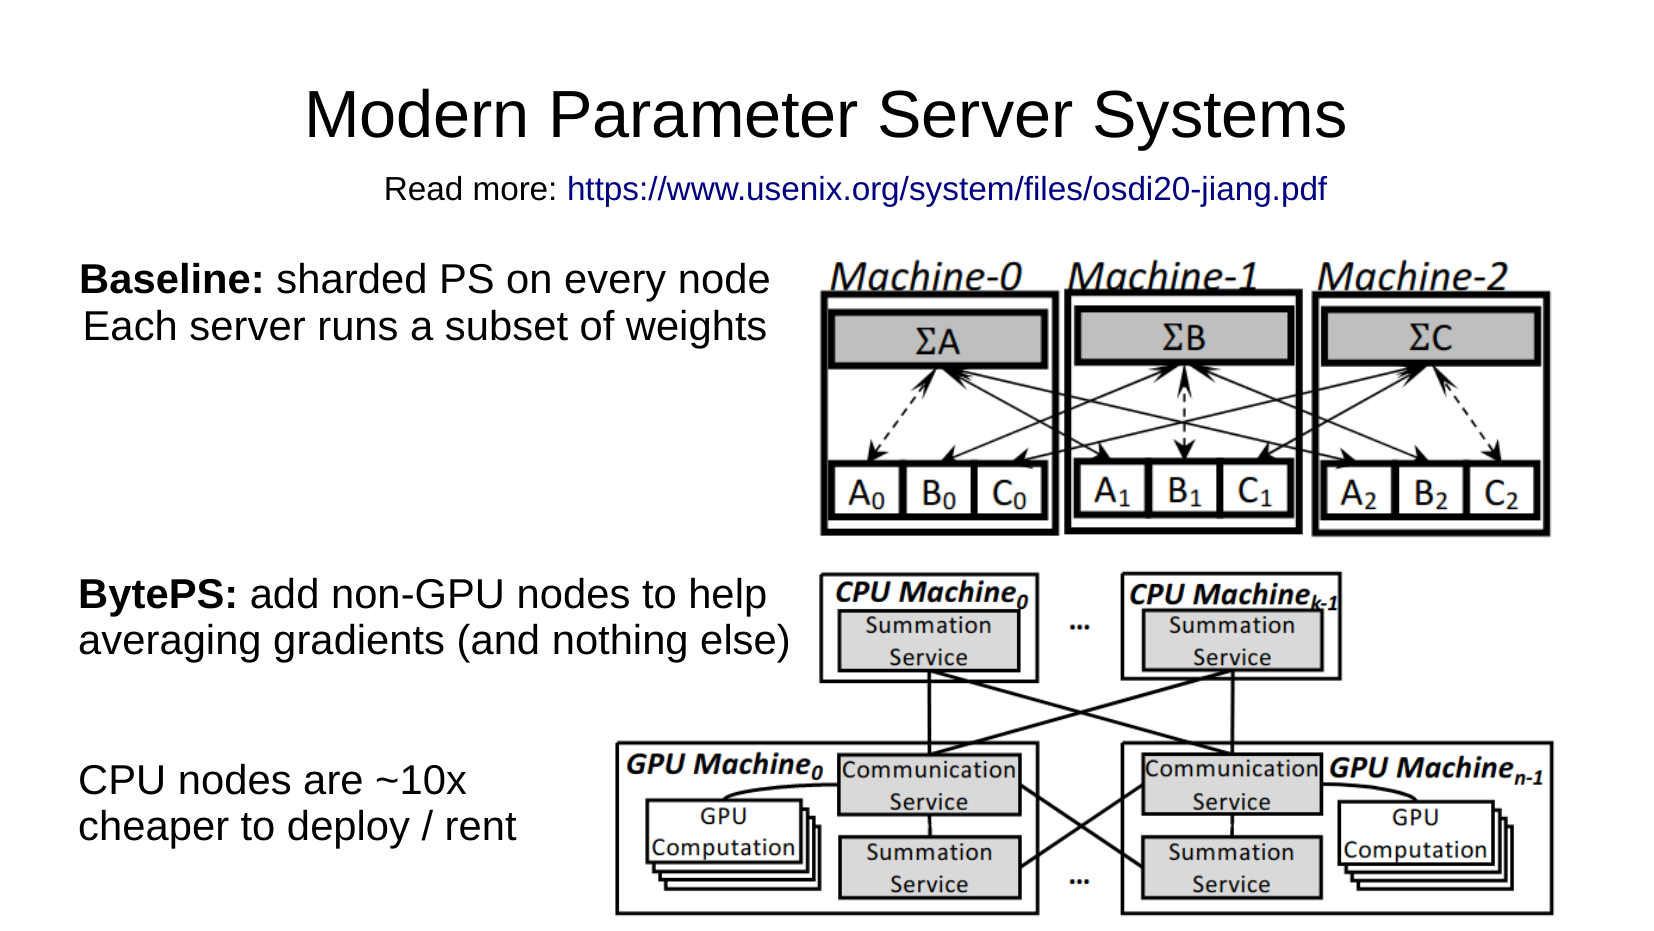

# Modern Parameter Server Systems
Read more: https://www.usenix.org/system/files/osdi20-jiang.pdf
Baseline: sharded PS on every node
Each server runs a subset of weights
BytePS: add non-GPU nodes to help
averaging gradients (and nothing else)
CPU nodes are ~10x
cheaper to deploy / rent